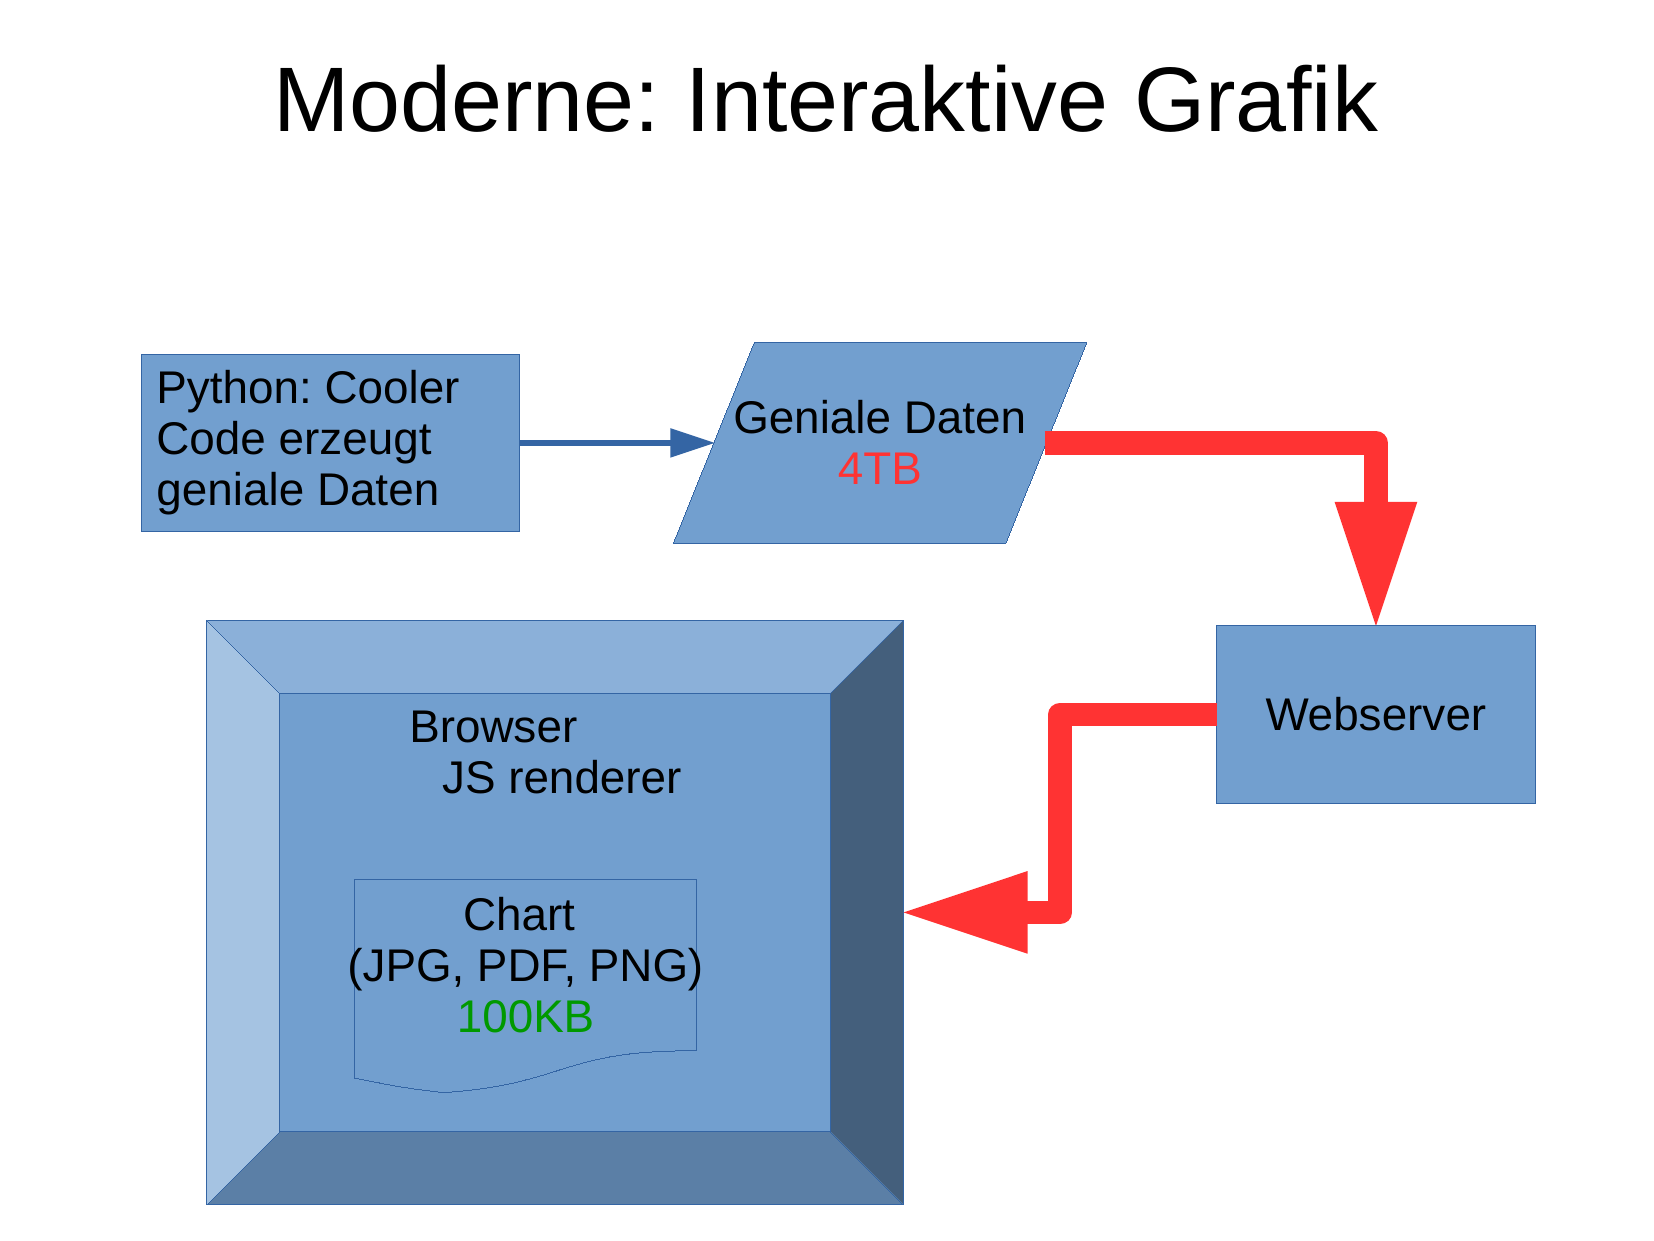

# Moderne: Interaktive Grafik
Geniale Daten
4TB
Python: Cooler
Code erzeugt
geniale Daten
Browser
		JS renderer
Webserver
Chart
(JPG, PDF, PNG)
100KB